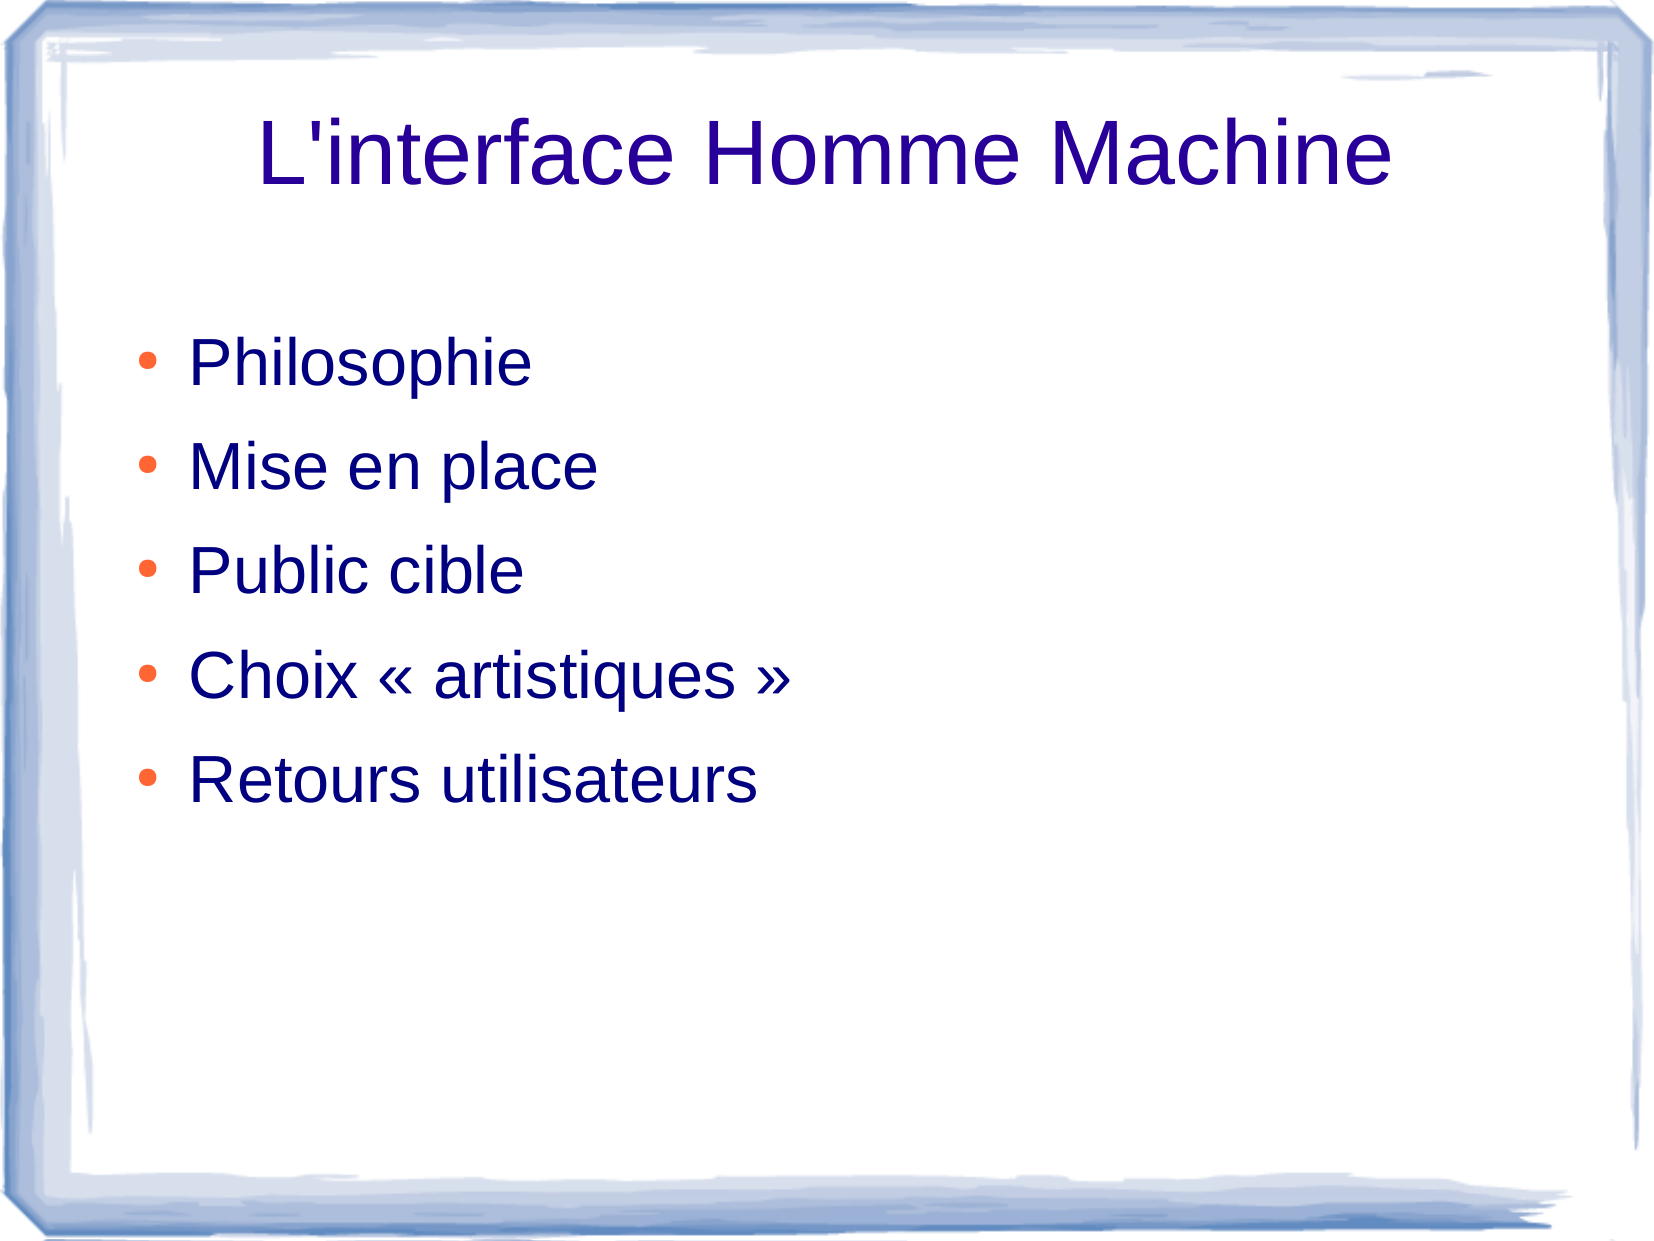

# L'interface Homme Machine
Philosophie
Mise en place
Public cible
Choix « artistiques »
Retours utilisateurs